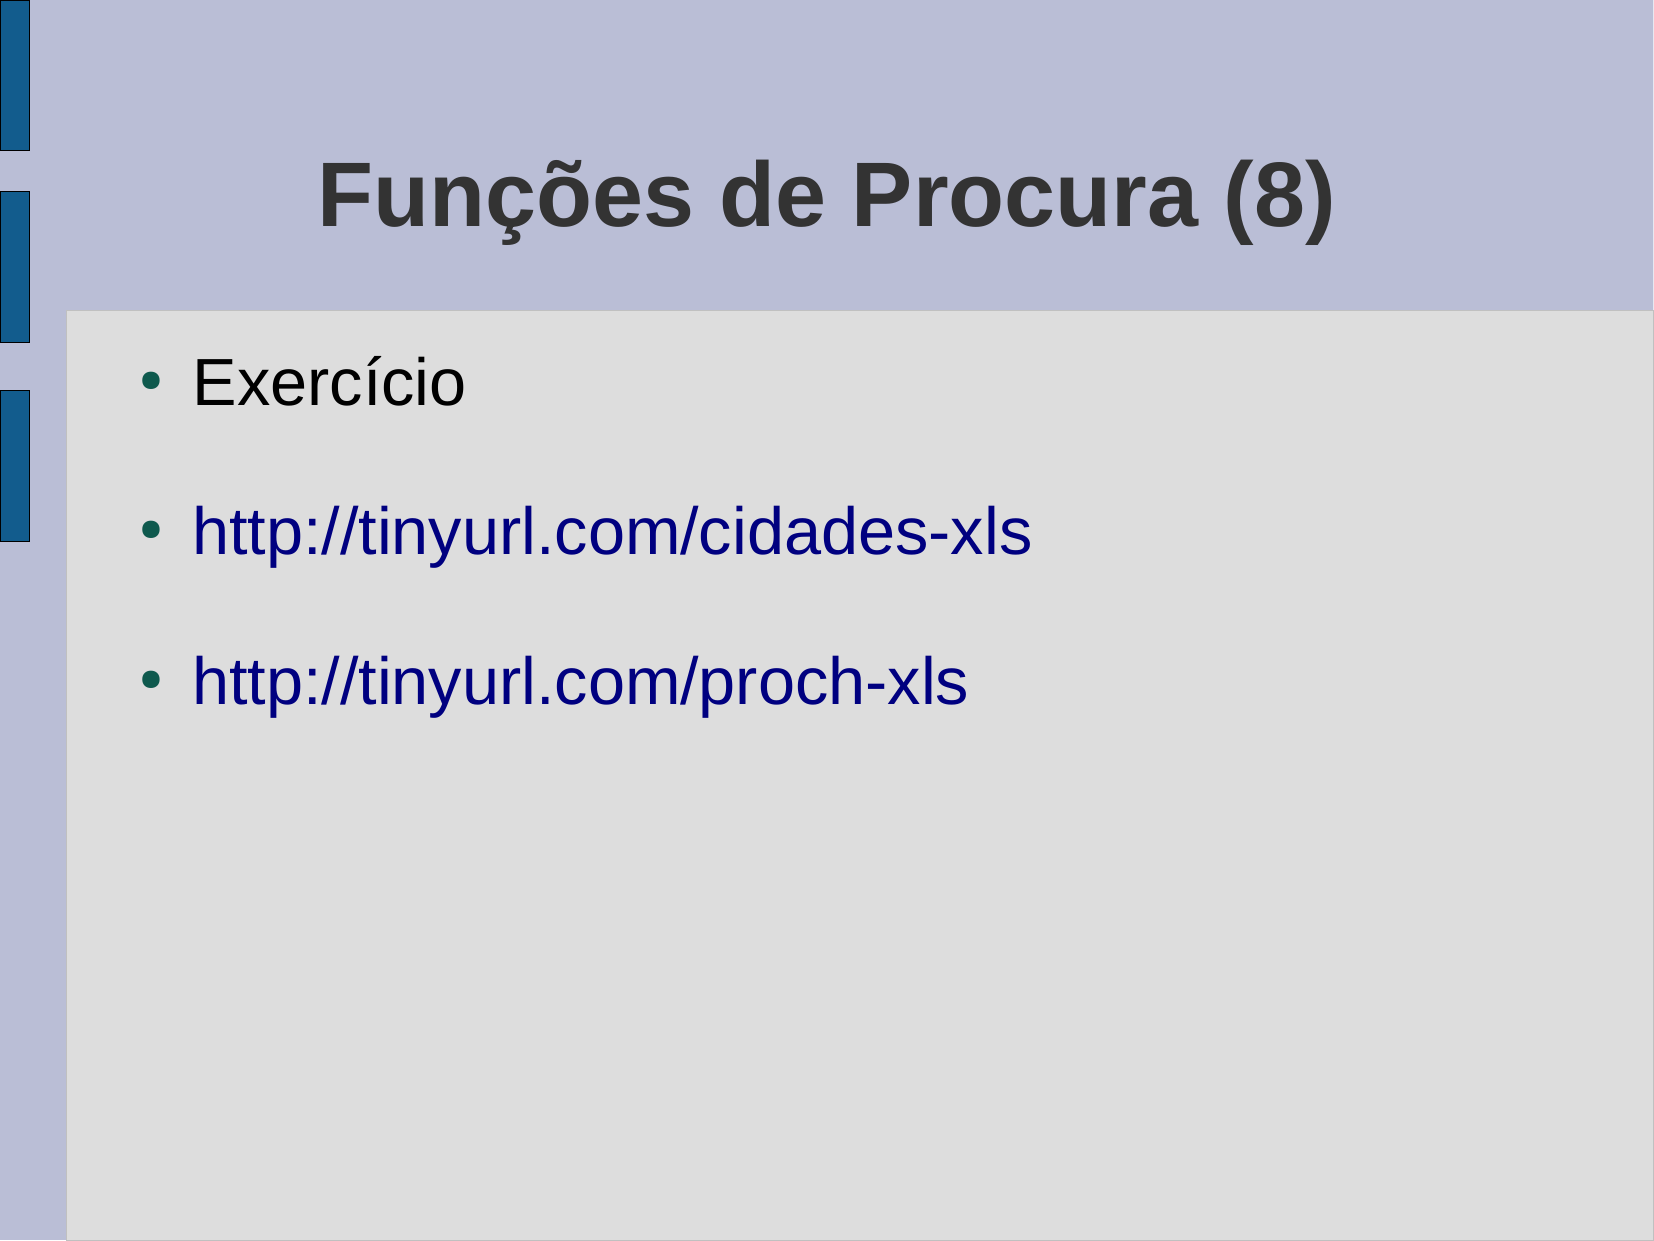

# Funções de Procura (8)
Exercício
http://tinyurl.com/cidades-xls
http://tinyurl.com/proch-xls